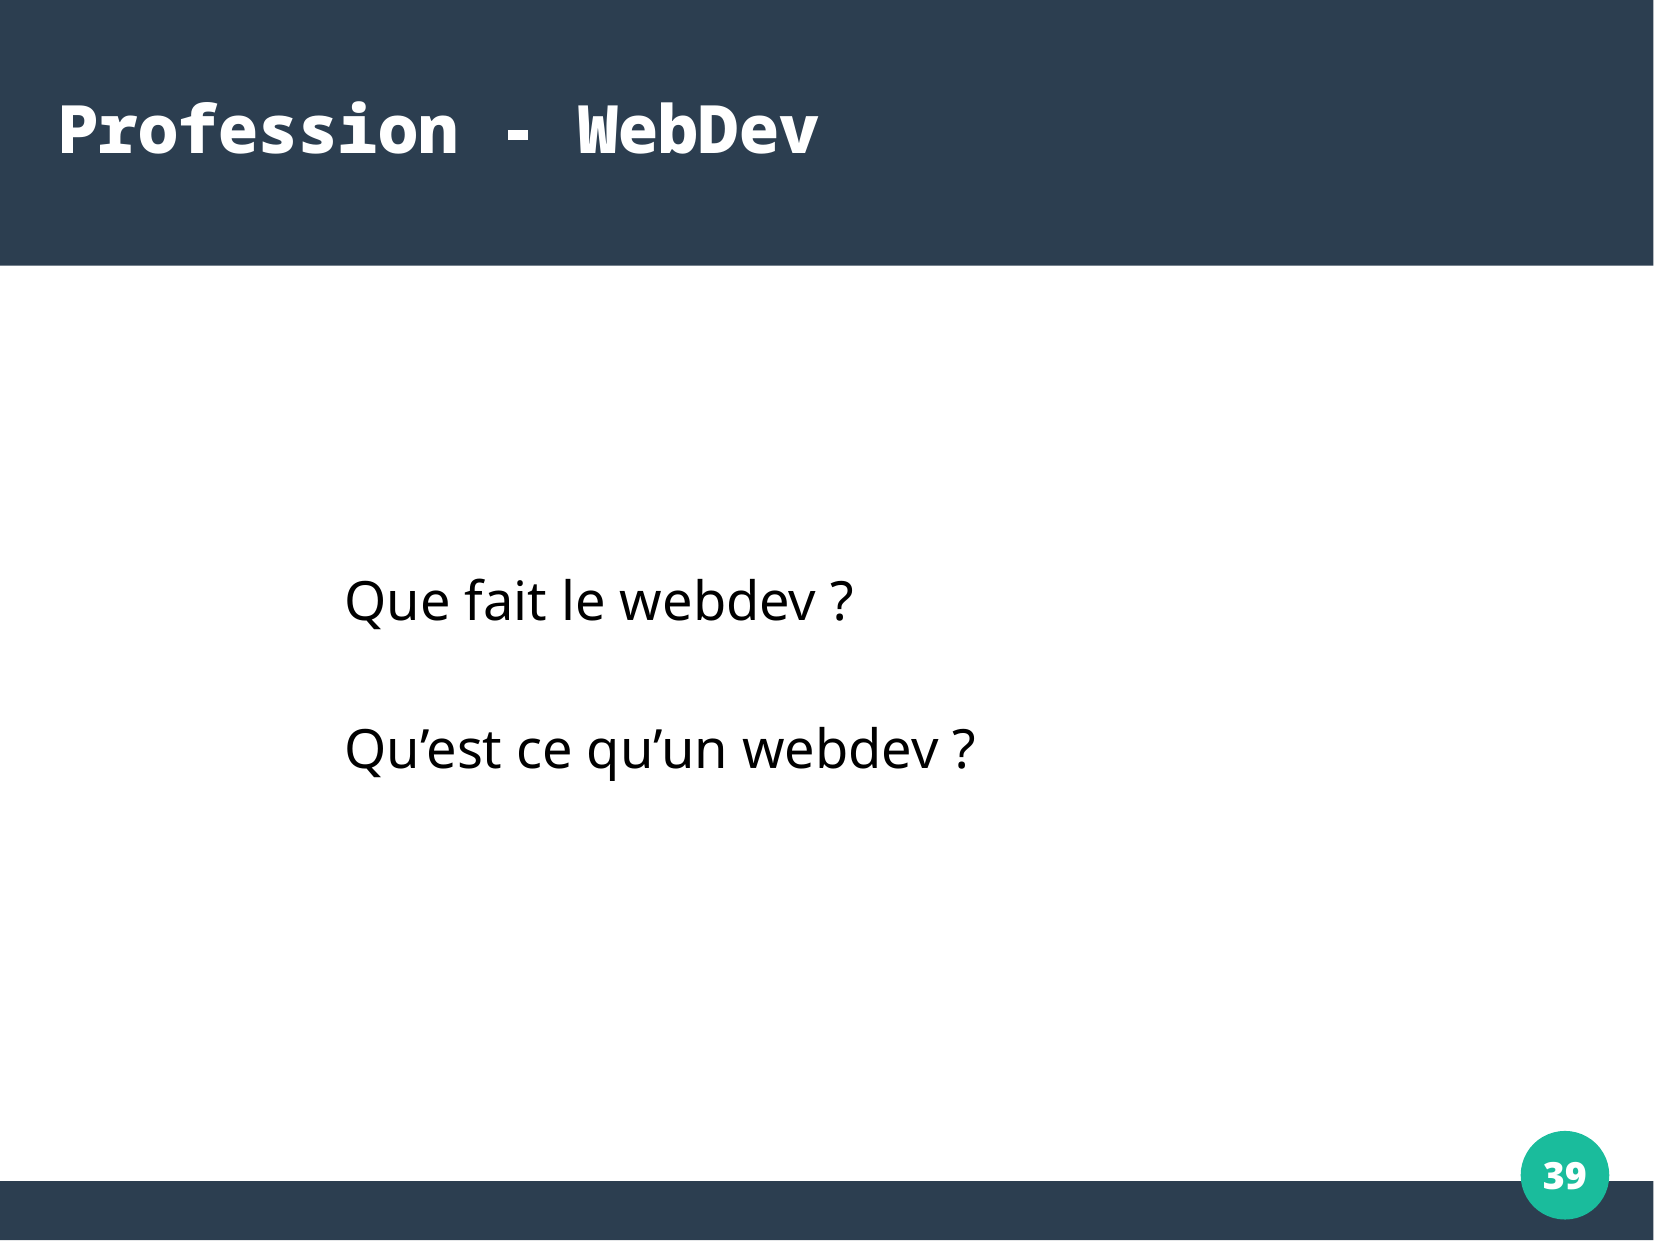

# Profession - WebDev
Que fait le webdev ?
Qu’est ce qu’un webdev ?
39